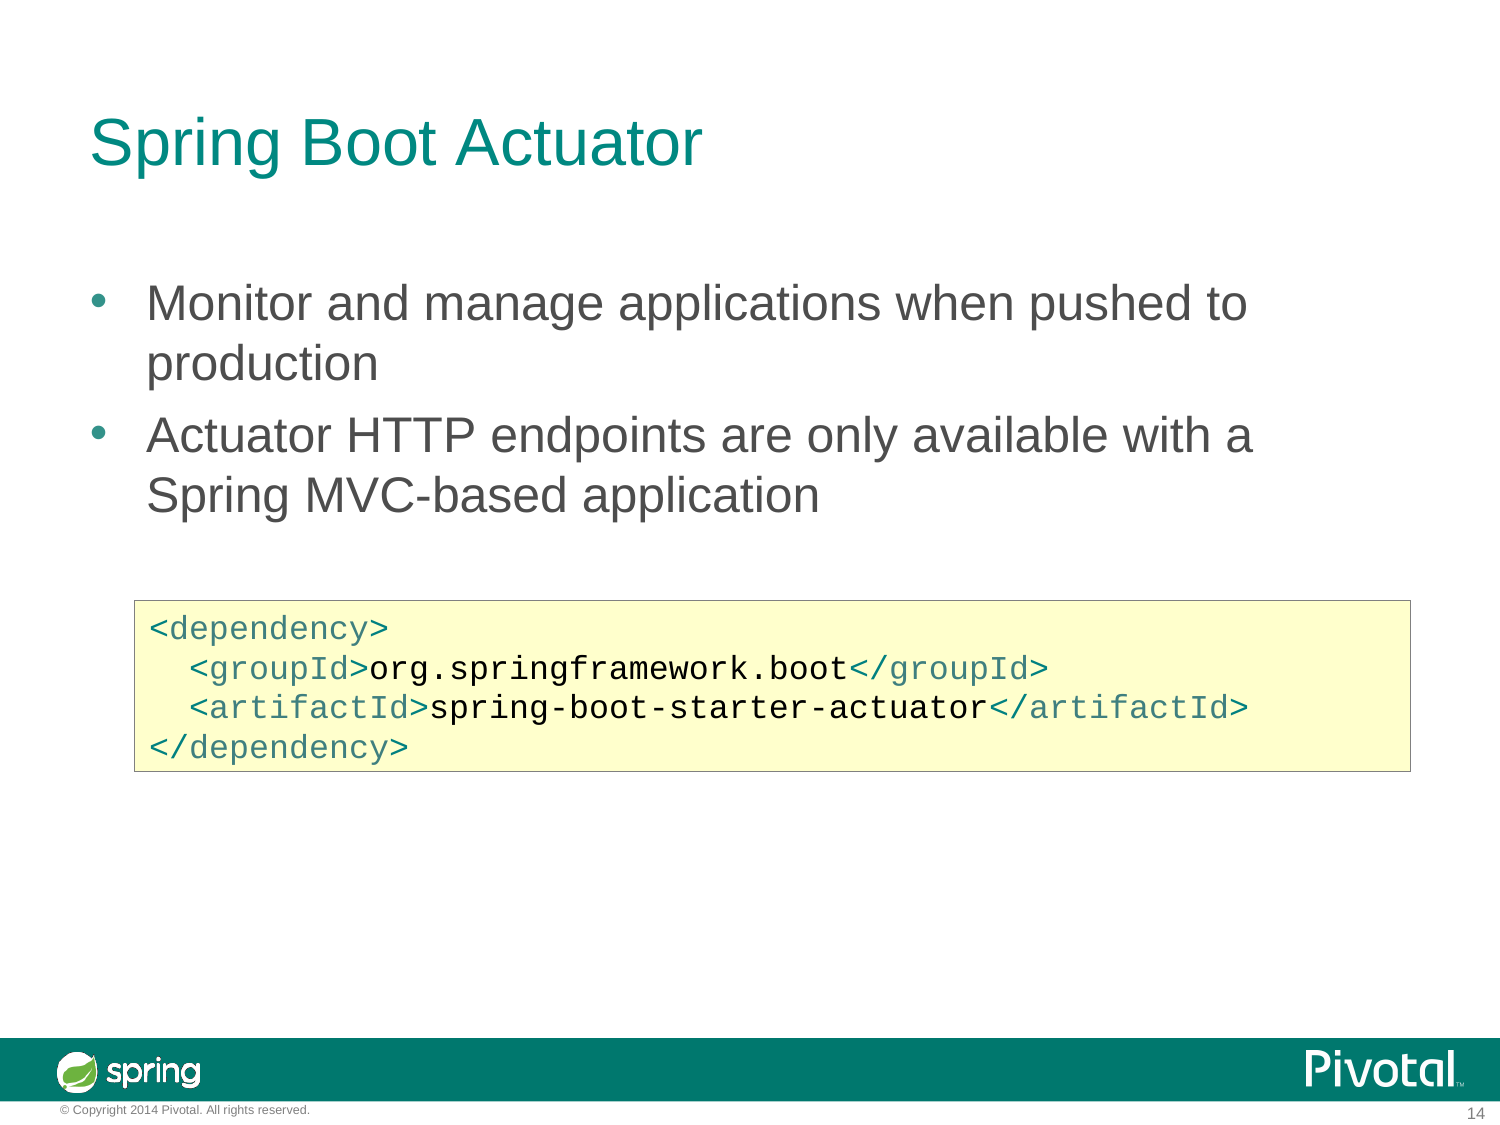

# Spring Boot Actuator
Monitor and manage applications when pushed to production
Actuator HTTP endpoints are only available with a Spring MVC-based application
<dependency>
 <groupId>org.springframework.boot</groupId>
 <artifactId>spring-boot-starter-actuator</artifactId>
</dependency>